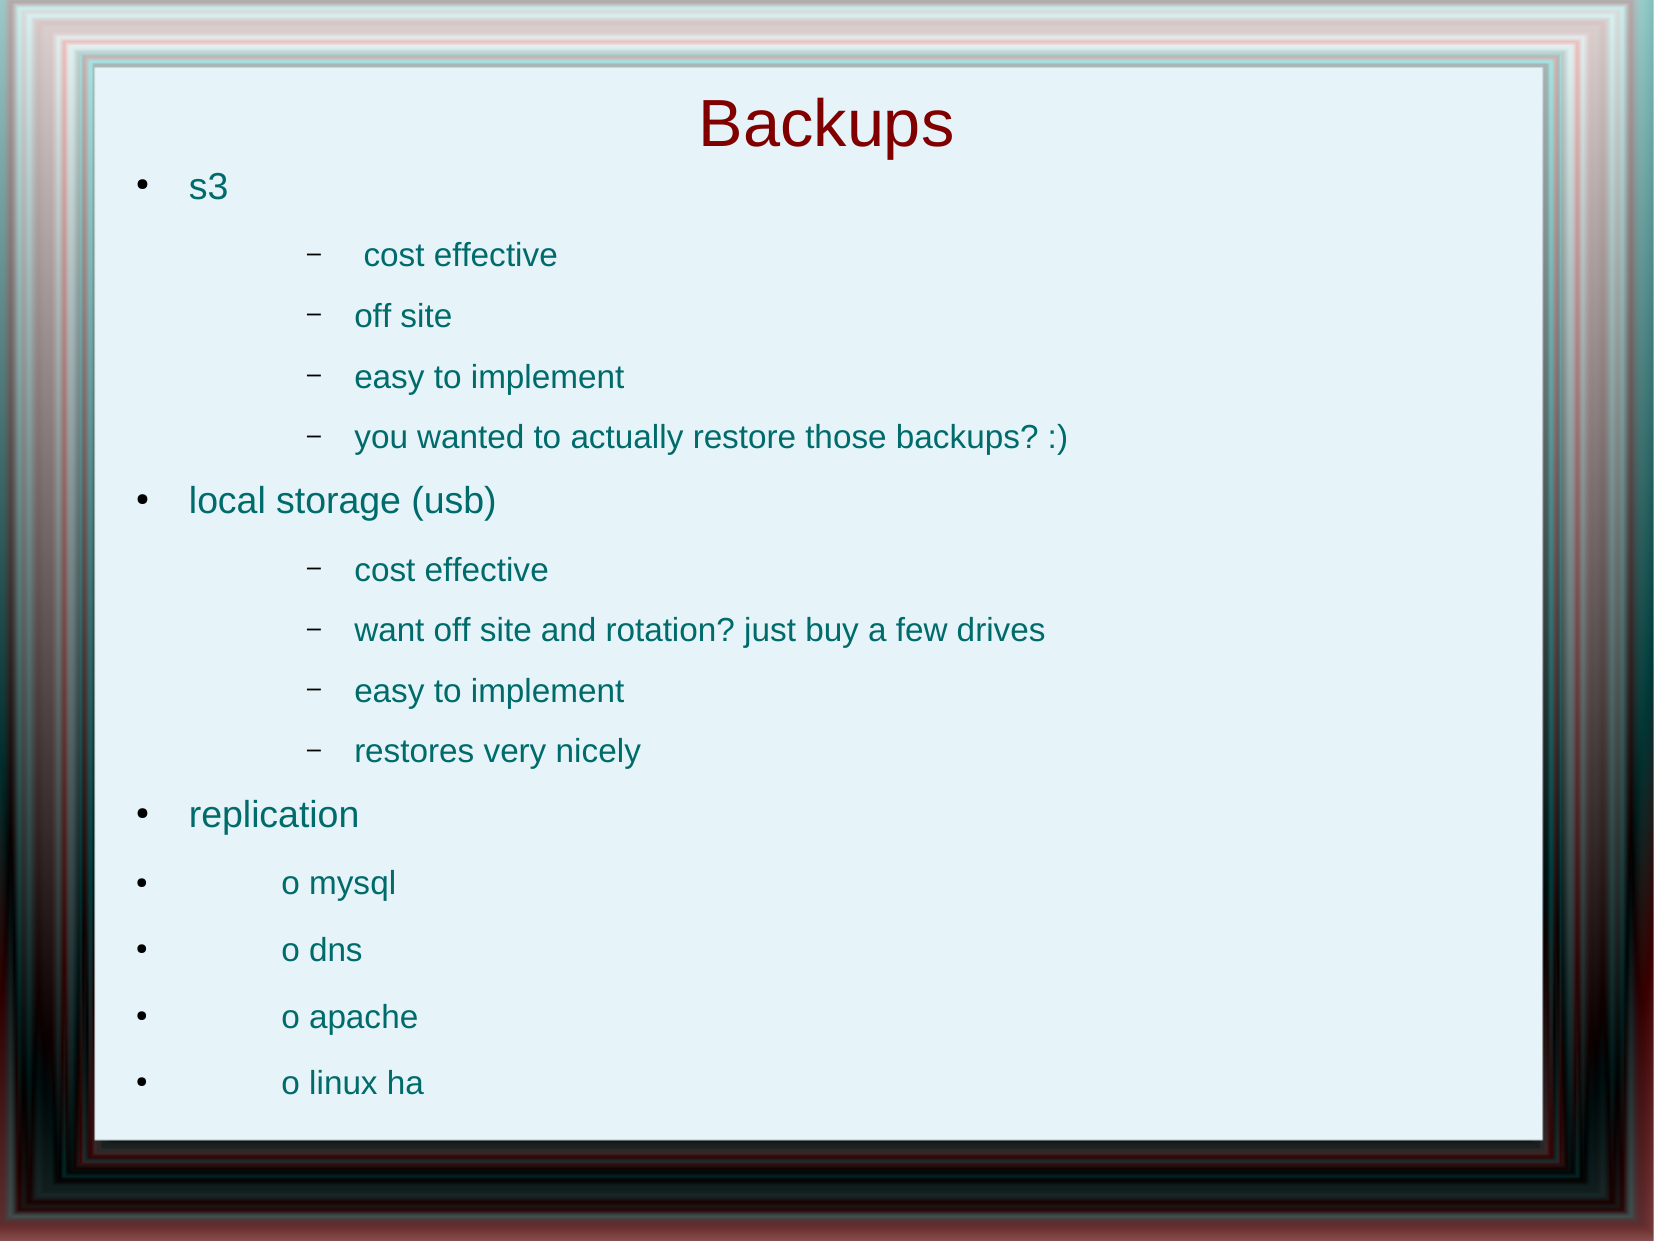

# Backups
s3
 cost effective
off site
easy to implement
you wanted to actually restore those backups? :)
local storage (usb)
cost effective
want off site and rotation? just buy a few drives
easy to implement
restores very nicely
replication
 o mysql
 o dns
 o apache
 o linux ha